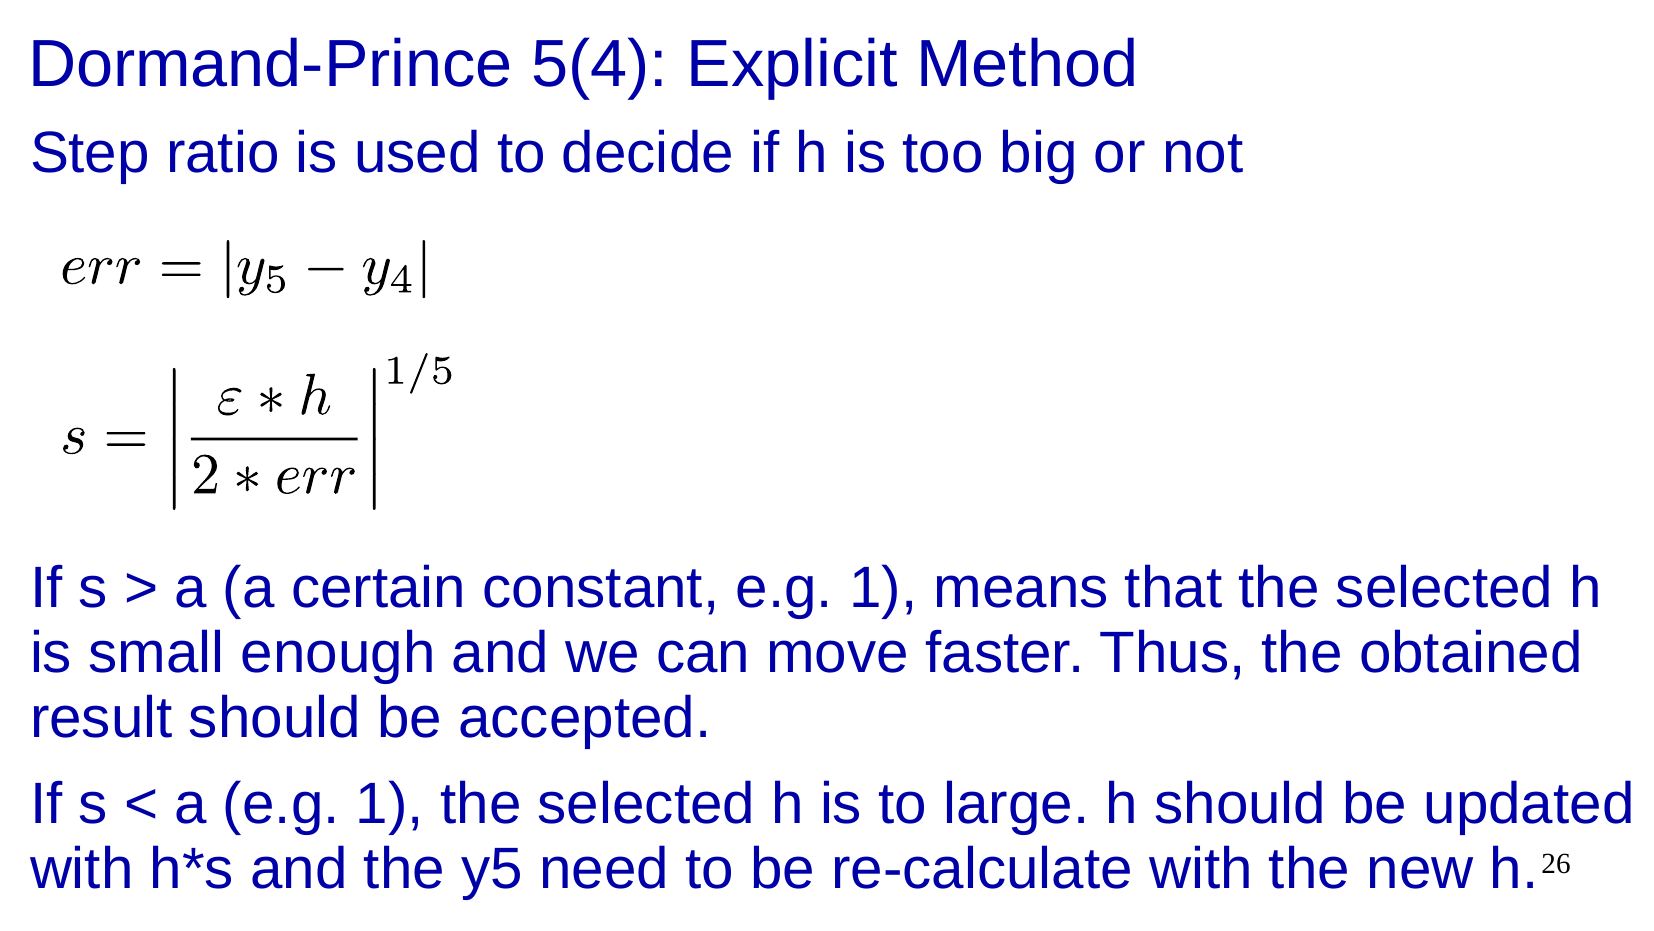

# Dormand-Prince 5(4): Explicit Method
Step ratio is used to decide if h is too big or not
If s > a (a certain constant, e.g. 1), means that the selected h is small enough and we can move faster. Thus, the obtained result should be accepted.
If s < a (e.g. 1), the selected h is to large. h should be updated with h*s and the y5 need to be re-calculate with the new h.
26